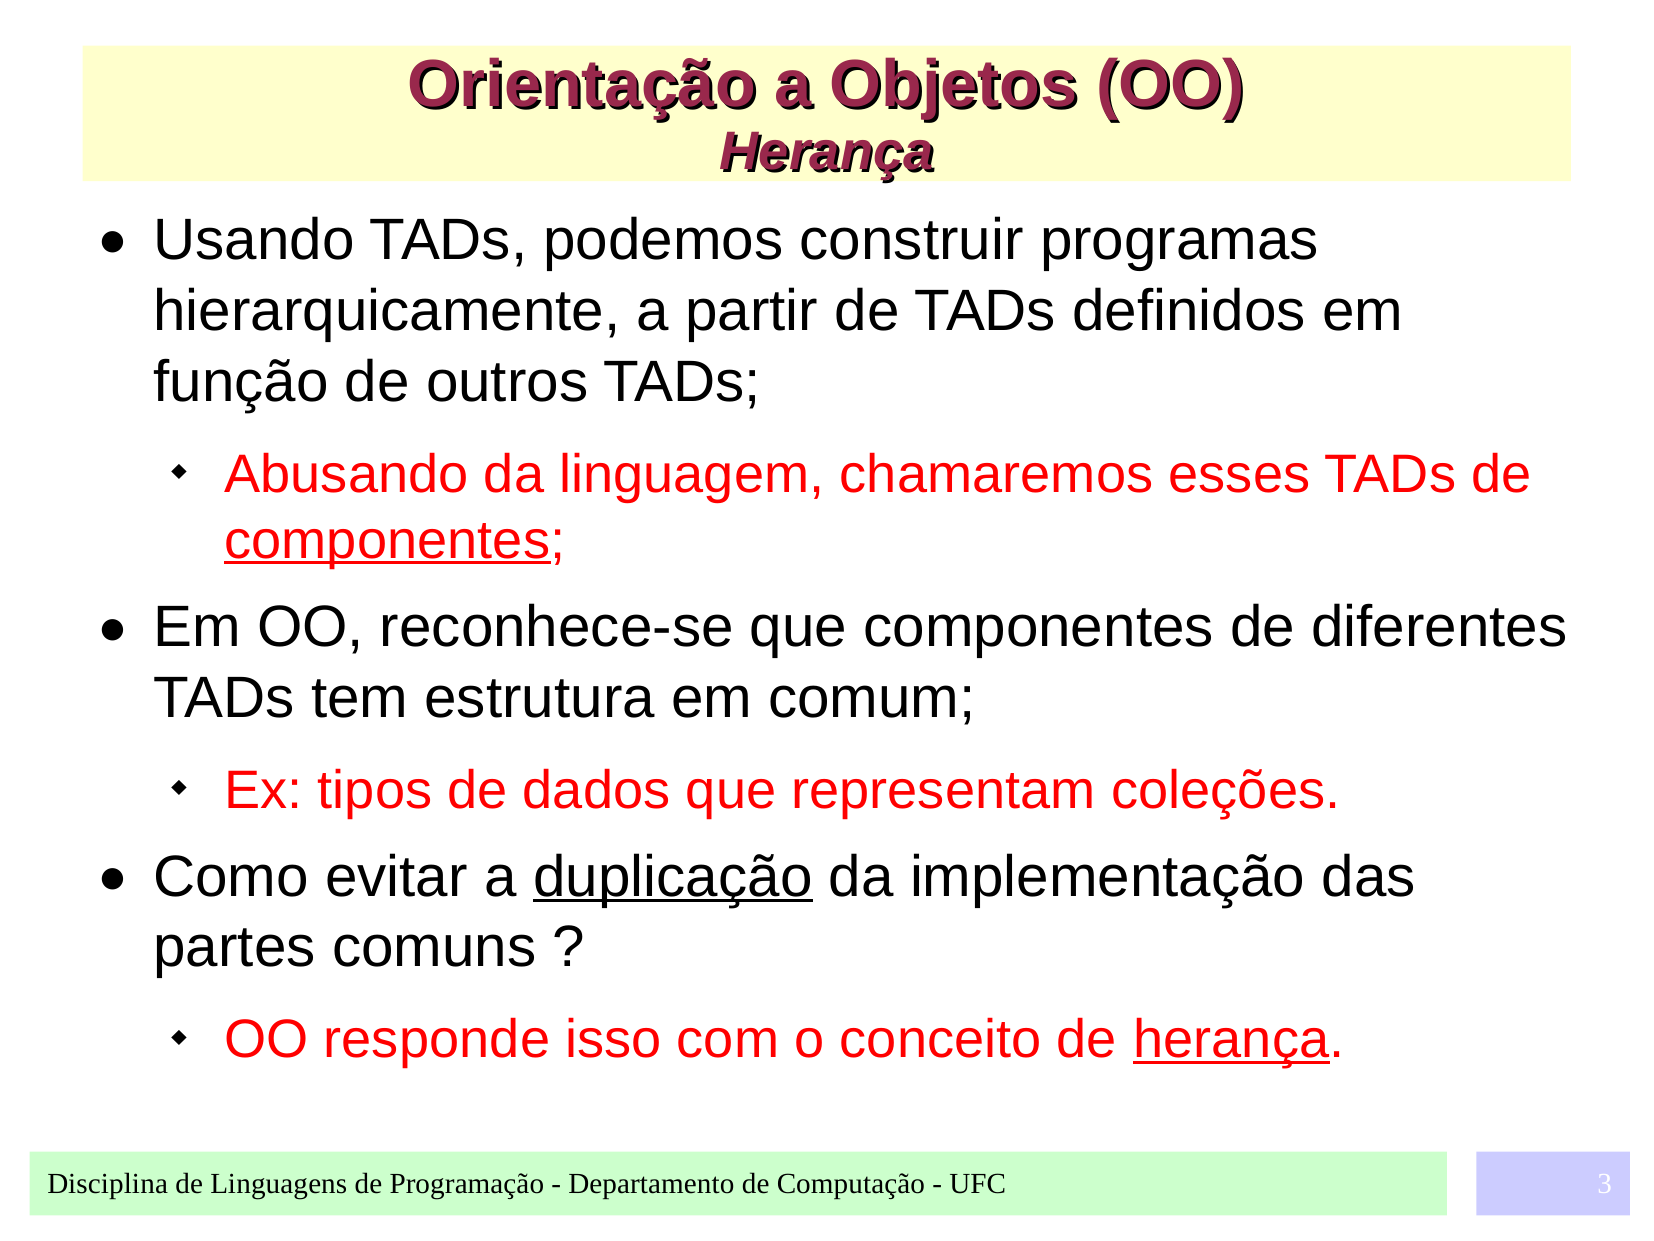

# Orientação a Objetos (OO) Herança
Usando TADs, podemos construir programas hierarquicamente, a partir de TADs definidos em função de outros TADs;
Abusando da linguagem, chamaremos esses TADs de componentes;
Em OO, reconhece-se que componentes de diferentes TADs tem estrutura em comum;
Ex: tipos de dados que representam coleções.
Como evitar a duplicação da implementação das partes comuns ?
OO responde isso com o conceito de herança.
Disciplina de Linguagens de Programação - Departamento de Computação - UFC
3